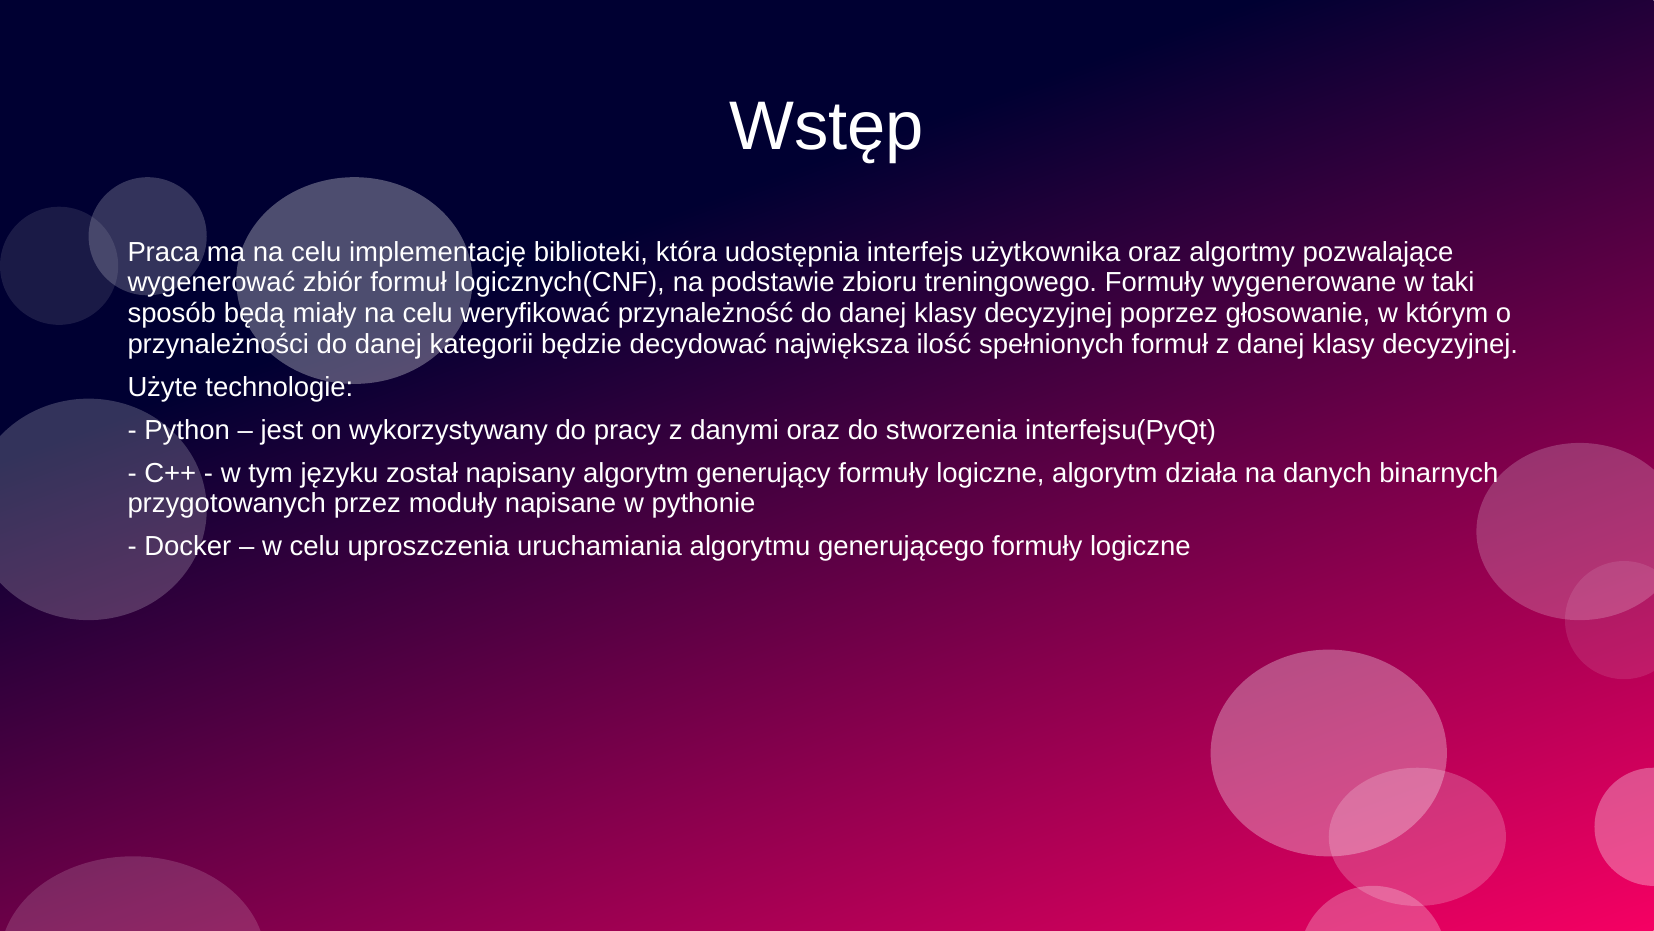

# Wstęp
Praca ma na celu implementację biblioteki, która udostępnia interfejs użytkownika oraz algortmy pozwalające wygenerować zbiór formuł logicznych(CNF), na podstawie zbioru treningowego. Formuły wygenerowane w taki sposób będą miały na celu weryfikować przynależność do danej klasy decyzyjnej poprzez głosowanie, w którym o przynależności do danej kategorii będzie decydować największa ilość spełnionych formuł z danej klasy decyzyjnej.
Użyte technologie:
- Python – jest on wykorzystywany do pracy z danymi oraz do stworzenia interfejsu(PyQt)
- C++ - w tym języku został napisany algorytm generujący formuły logiczne, algorytm działa na danych binarnych przygotowanych przez moduły napisane w pythonie
- Docker – w celu uproszczenia uruchamiania algorytmu generującego formuły logiczne